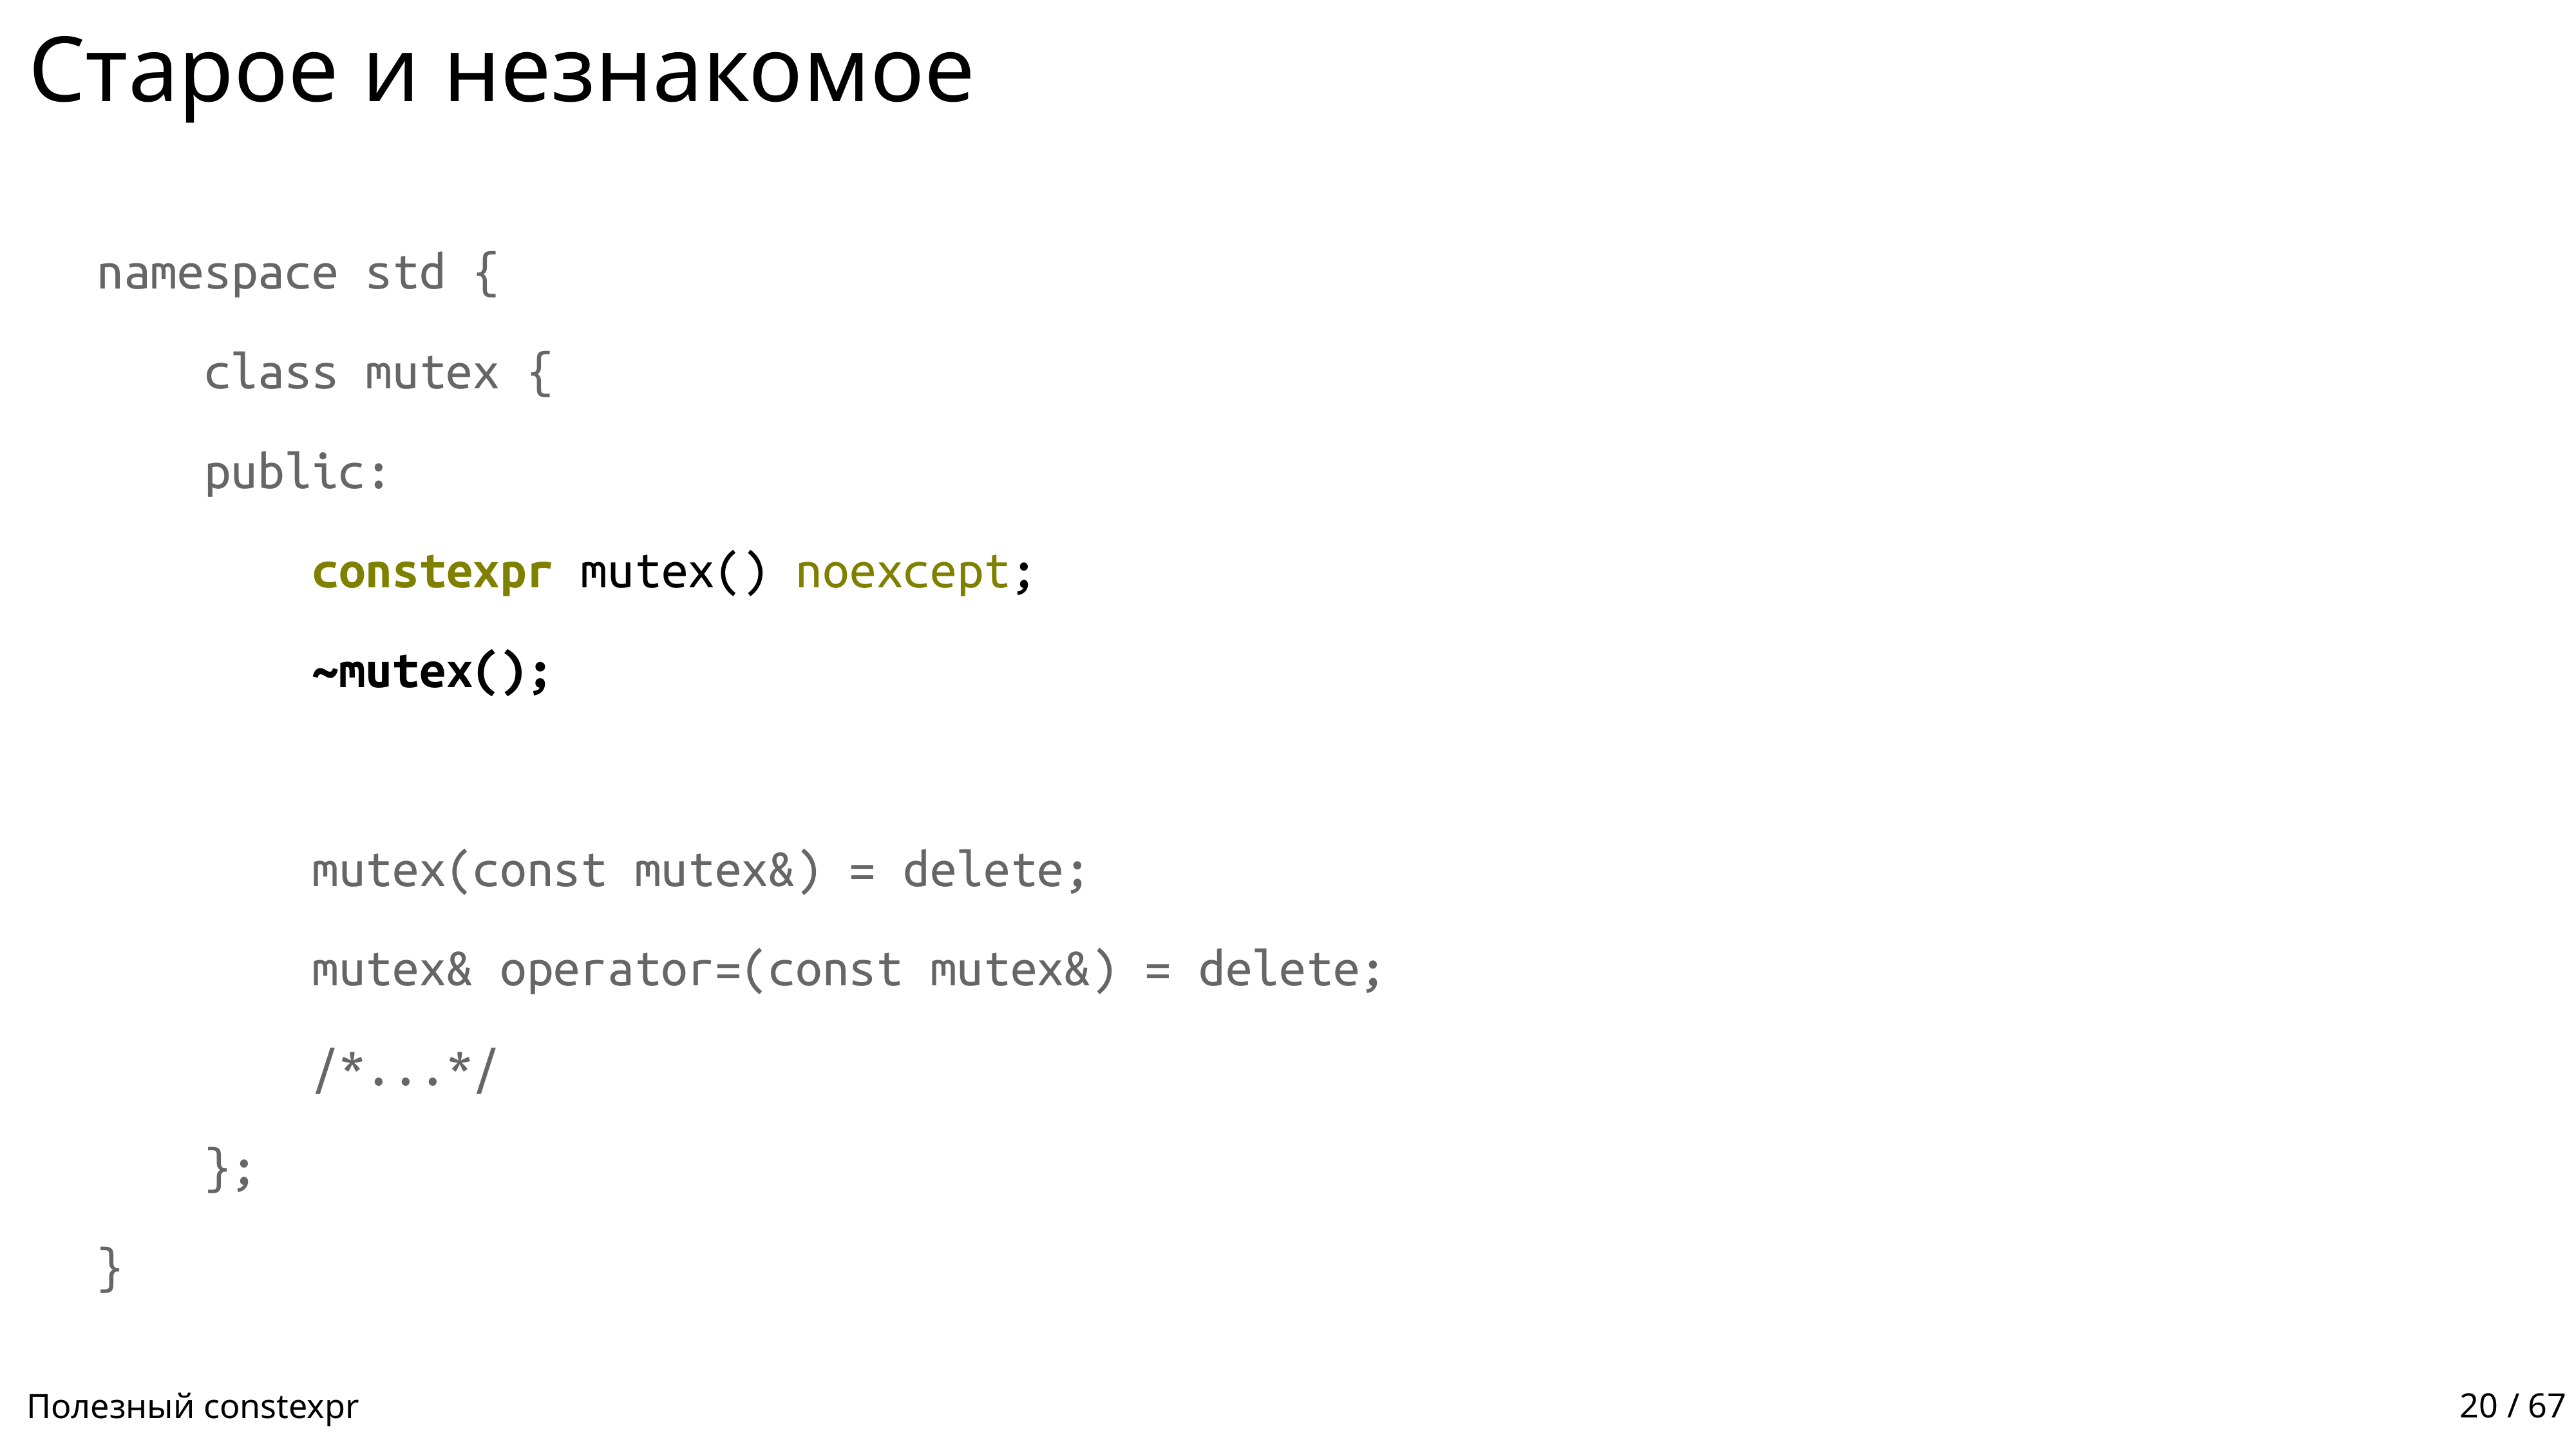

# Старое и незнакомое
namespace std {
 class mutex {
 public:
 constexpr mutex() noexcept;
 ~mutex();
 mutex(const mutex&) = delete;
 mutex& operator=(const mutex&) = delete;
 /*...*/
 };
}
Полезный constexpr